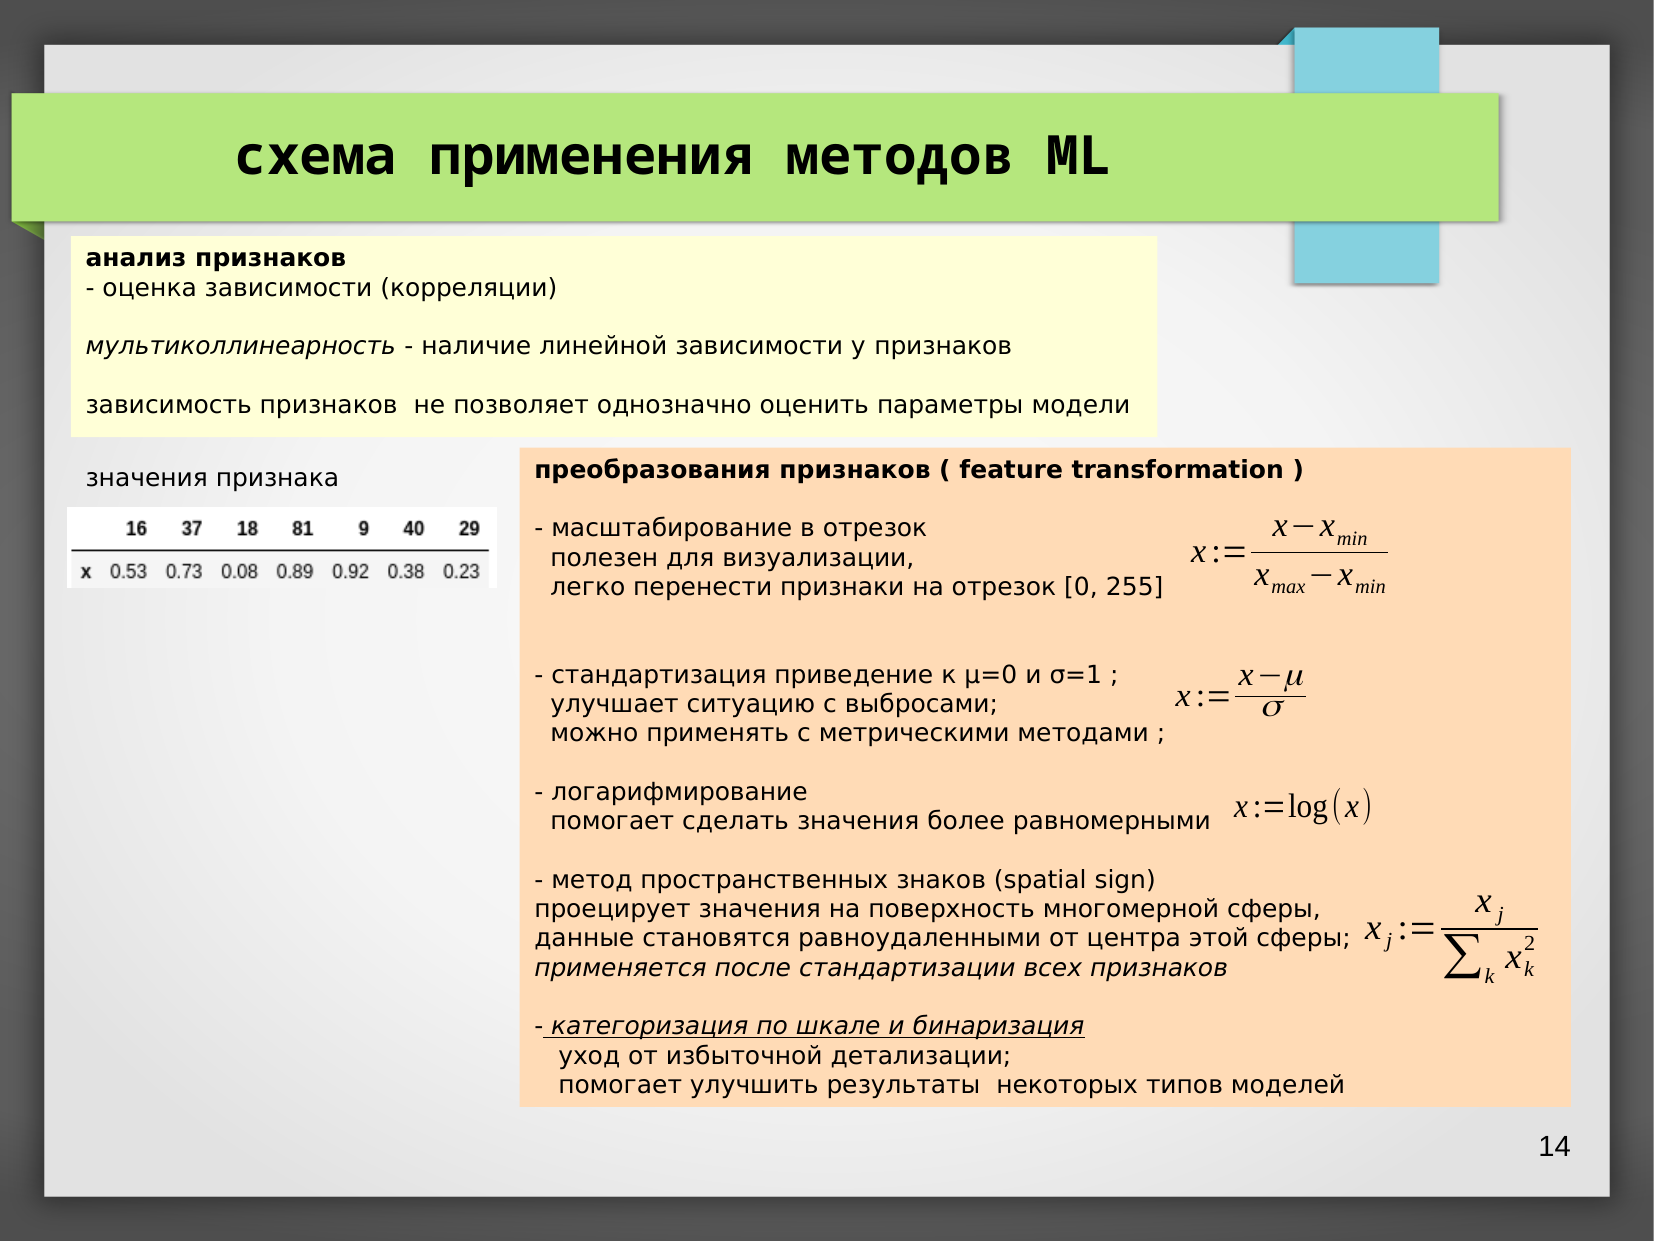

# схема применения методов ML
анализ признаков
- оценка зависимости (корреляции)
мультиколлинеарность - наличие линейной зависимости у признаков
зависимость признаков не позволяет однозначно оценить параметры модели
преобразования признаков ( feature transformation )
- масштабирование в отрезок
 полезен для визуализации,
 легко перенести признаки на отрезок [0, 255]
- стандартизация приведение к μ=0 и σ=1 ;
 улучшает ситуацию с выбросами;
 можно применять с метрическими методами ;
- логарифмирование
 помогает сделать значения более равномерными
- метод пространственных знаков (spatial sign)
проецирует значения на поверхность многомерной сферы,
данные становятся равноудаленными от центра этой сферы;
применяется после стандартизации всех признаков
- категоризация по шкале и бинаризация
 уход от избыточной детализации;
 помогает улучшить результаты некоторых типов моделей
значения признака
14